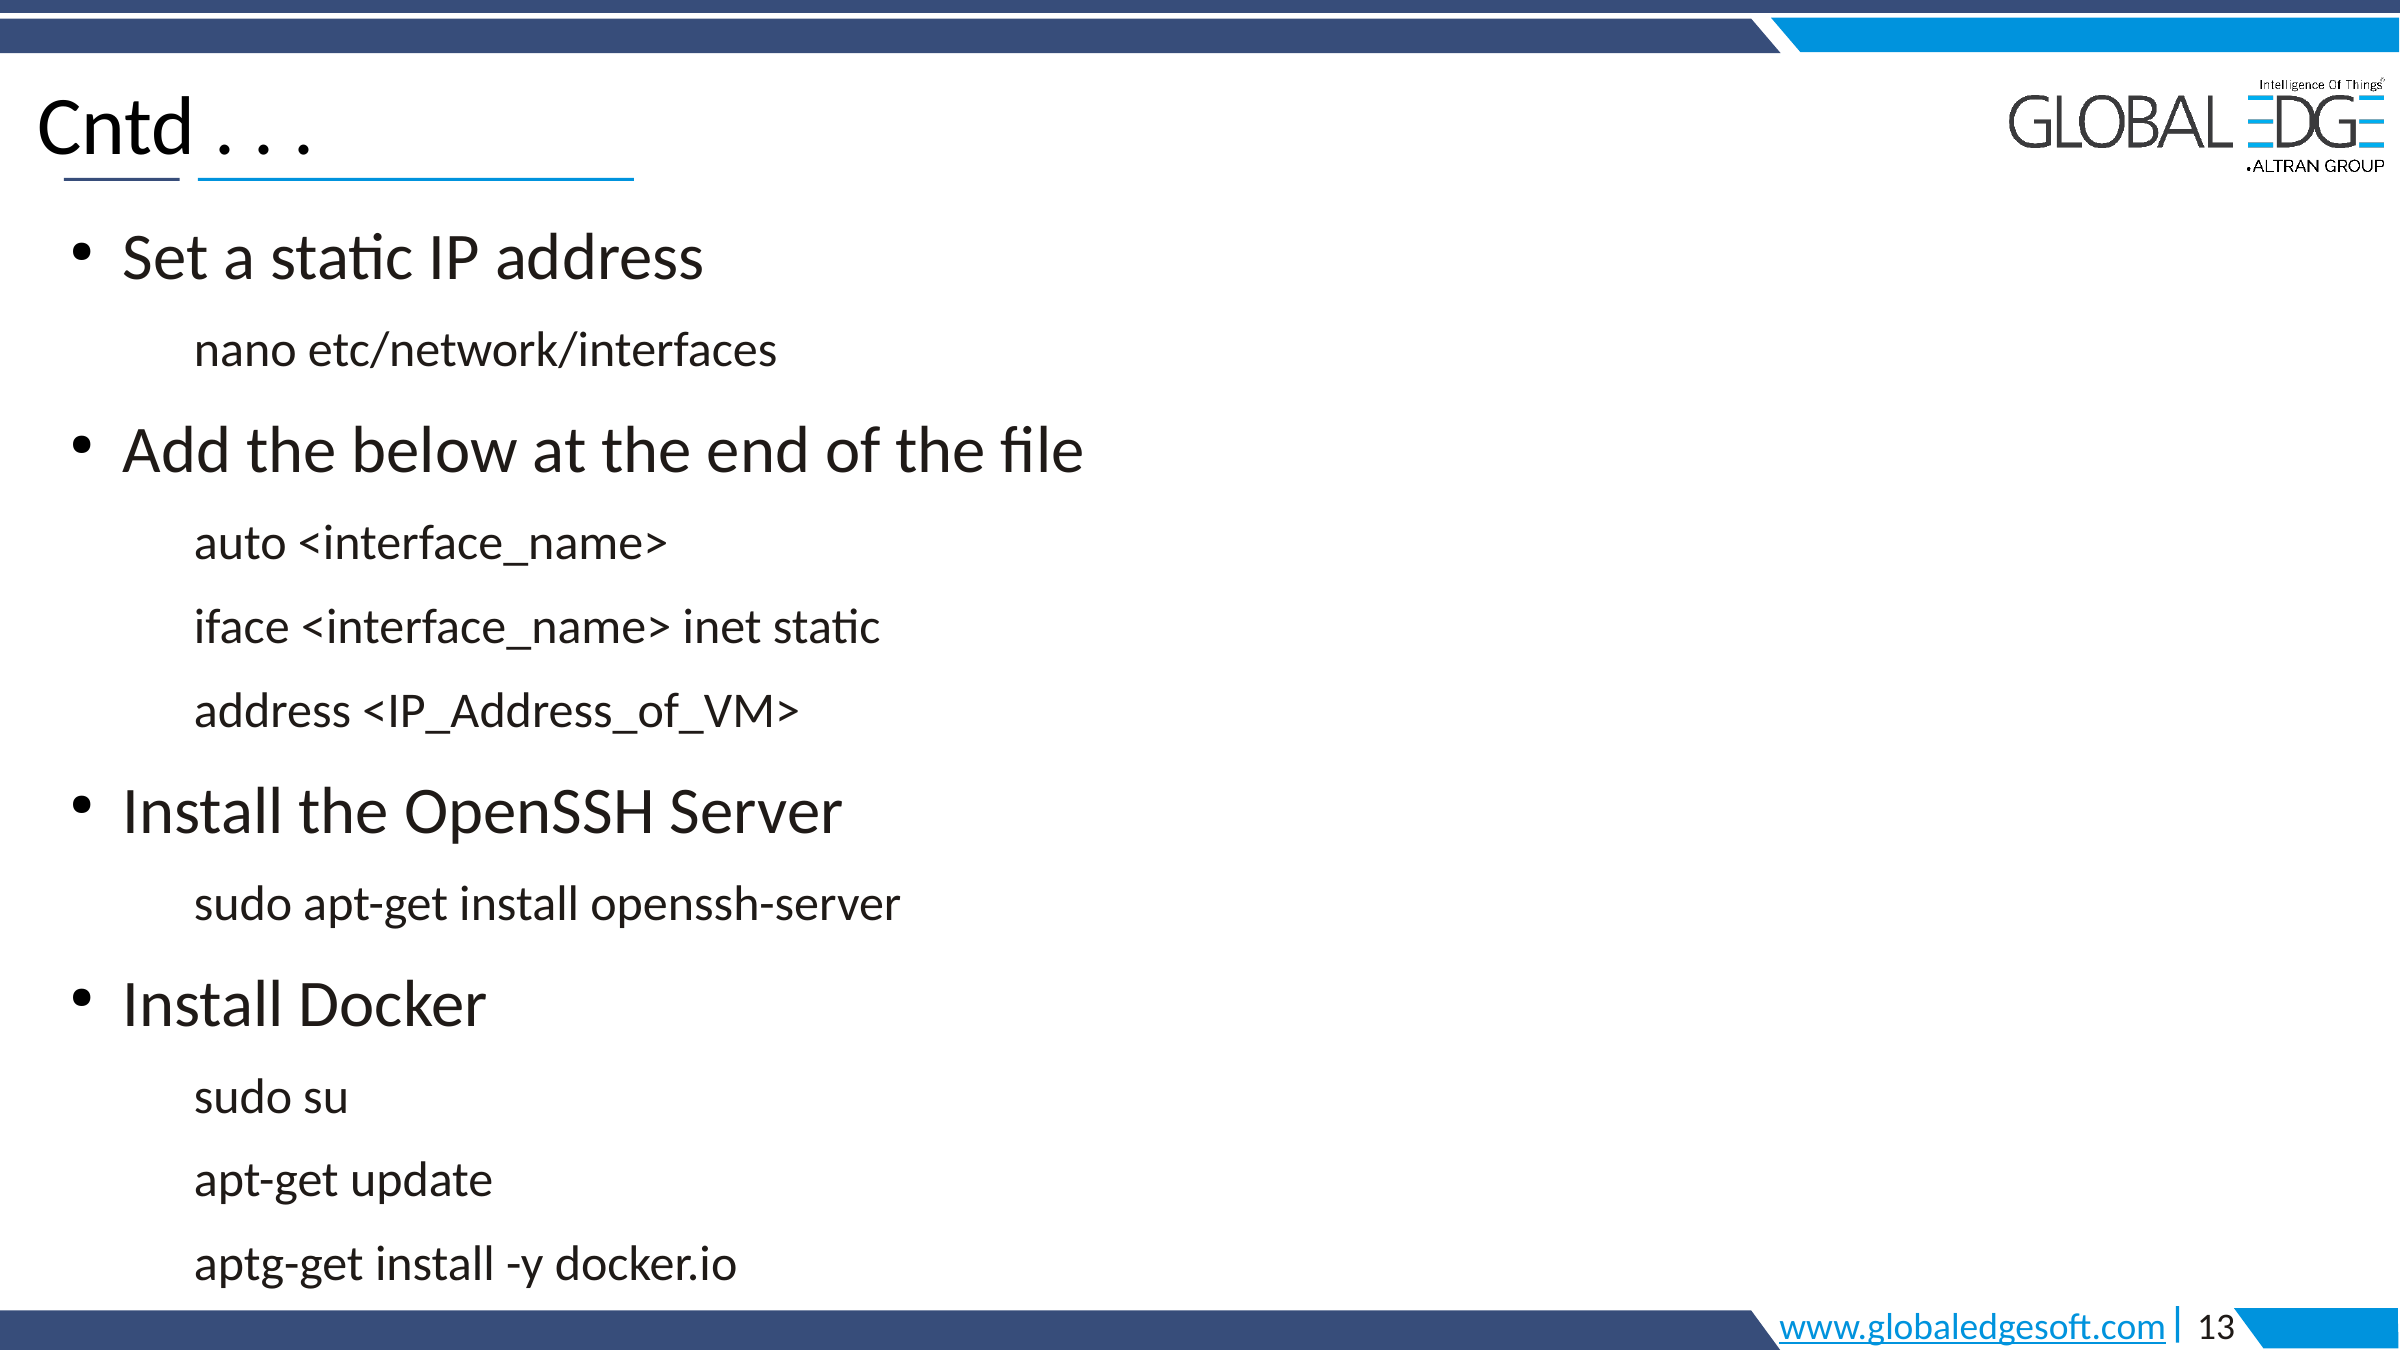

# Cntd . . .
Set a static IP address
nano etc/network/interfaces
Add the below at the end of the file
auto <interface_name>
iface <interface_name> inet static
address <IP_Address_of_VM>
Install the OpenSSH Server
sudo apt-get install openssh-server
Install Docker
sudo su
apt-get update
aptg-get install -y docker.io